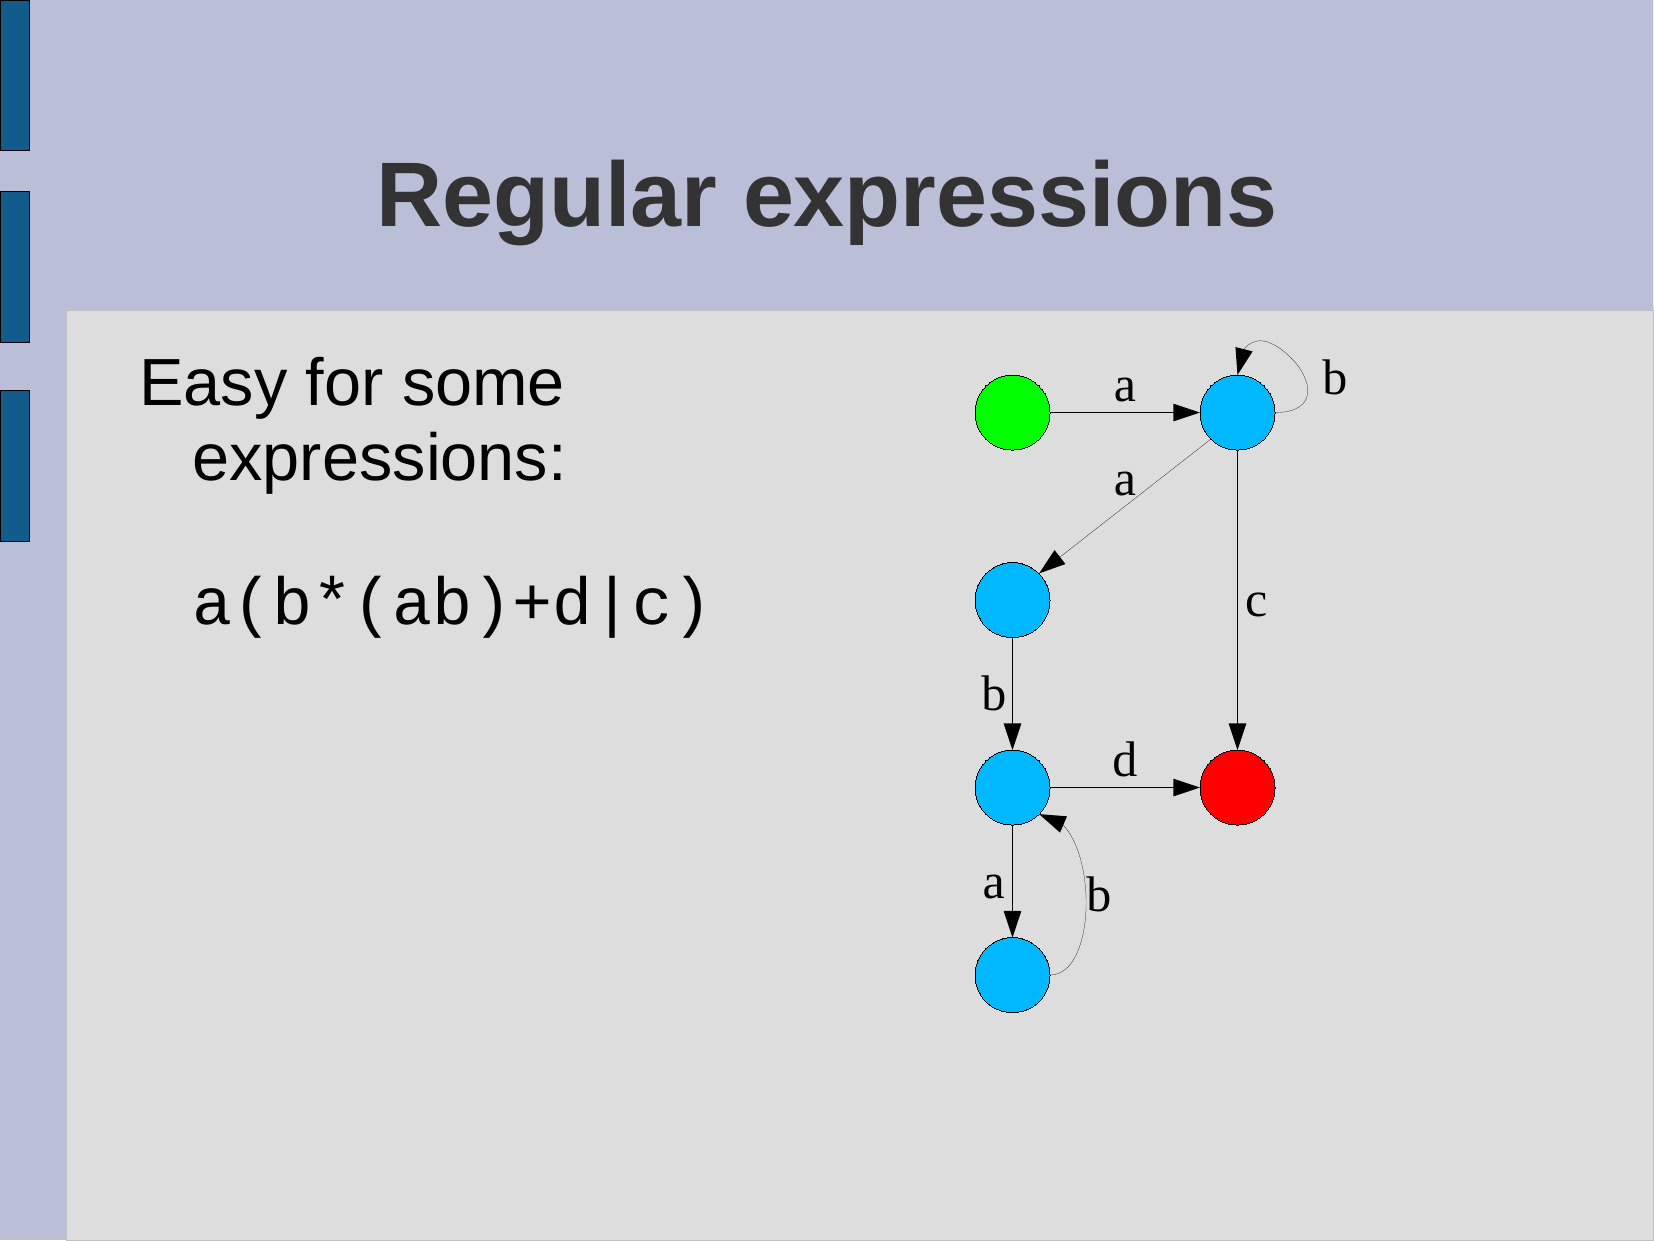

# Regular expressions
Easy for some expressions:
a(b*(ab)+d|c)